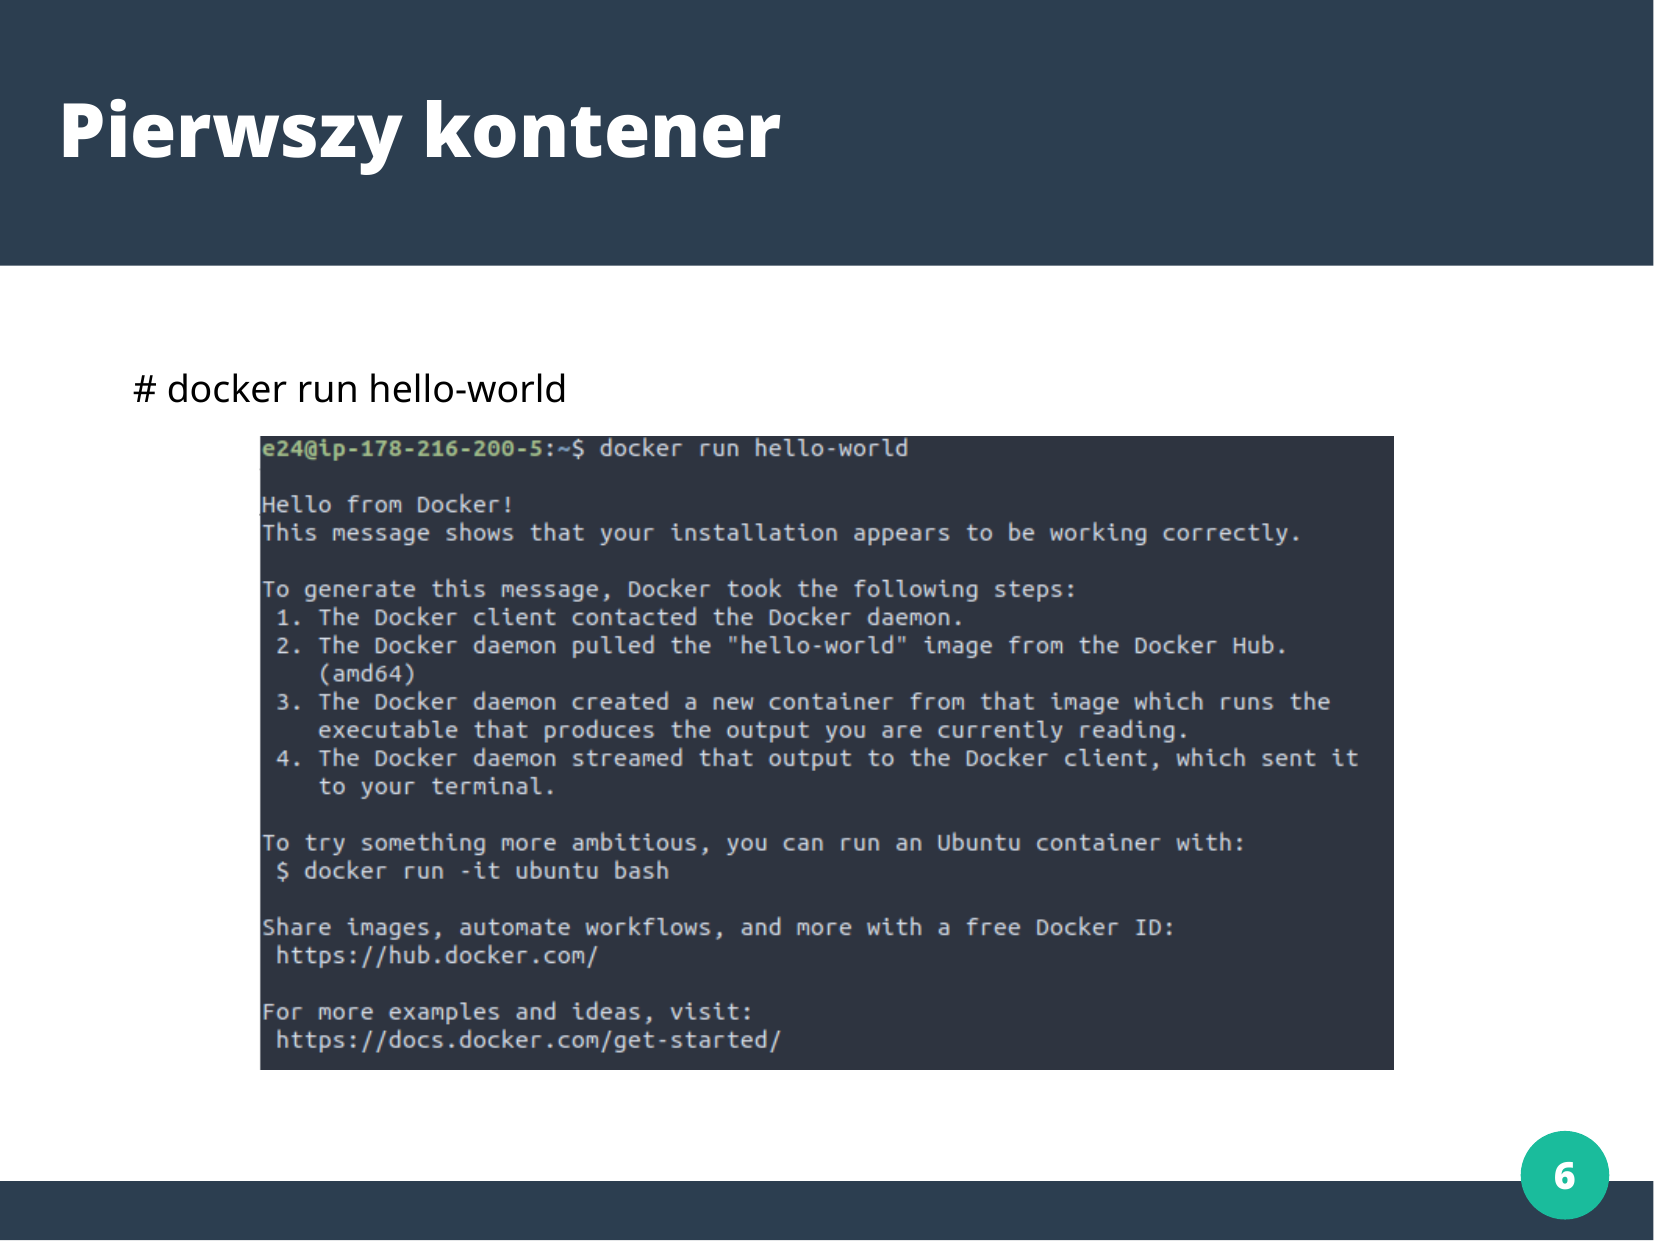

# Pierwszy kontener
# docker run hello-world
6